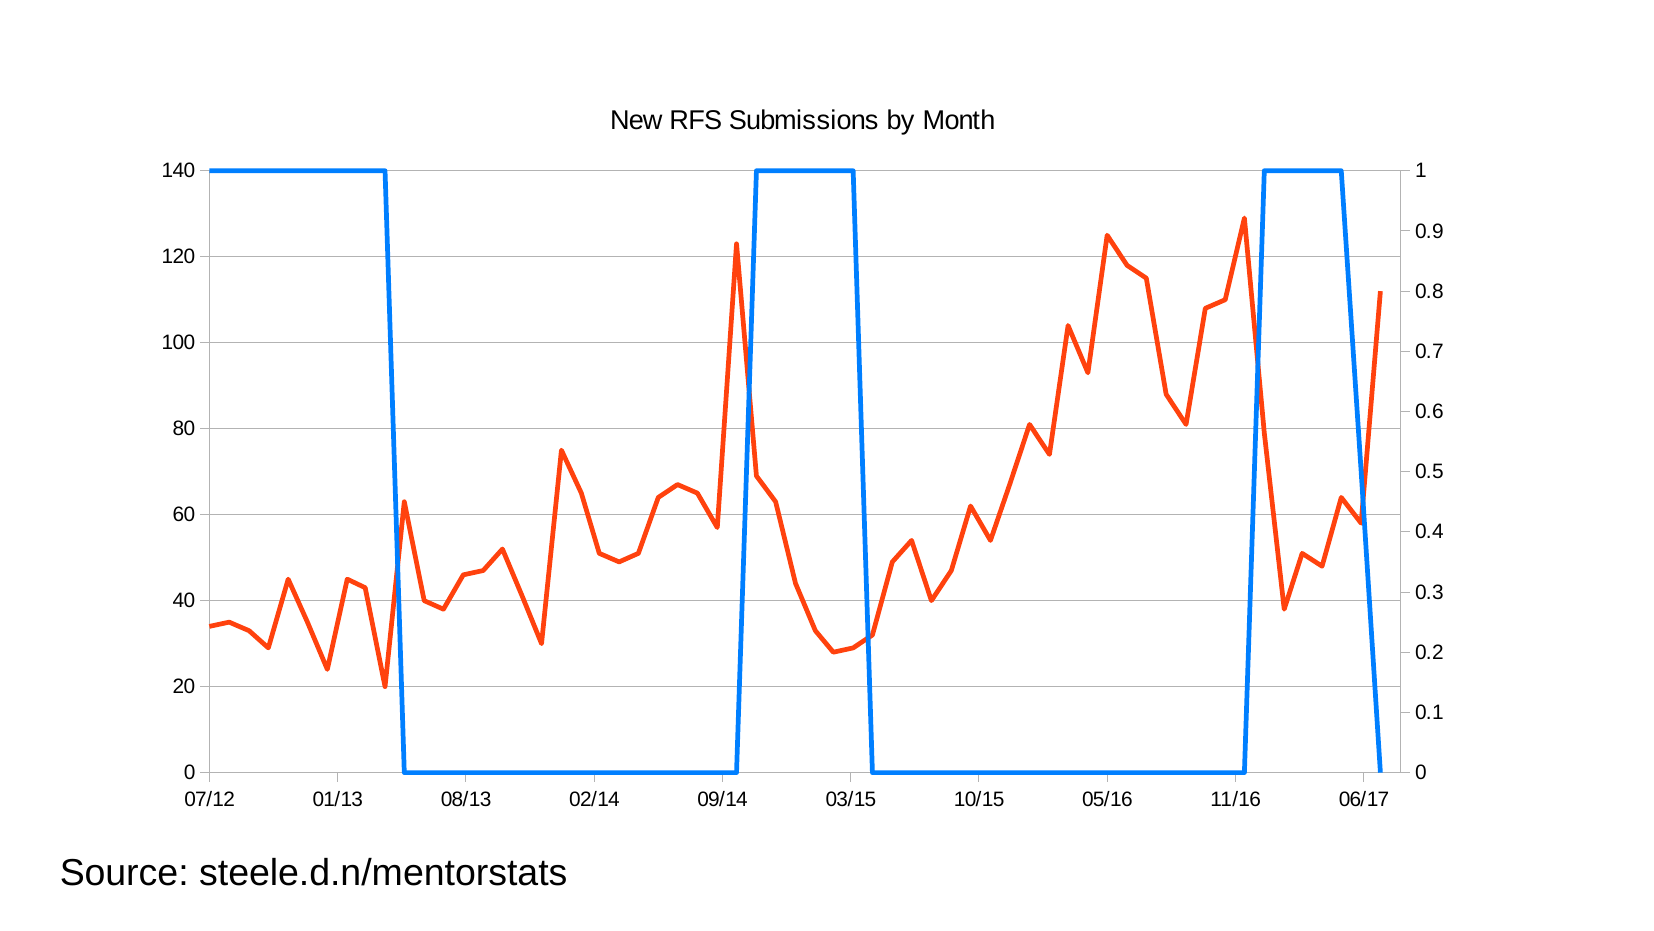

### Chart: New RFS Submissions by Month
| Category | new | freeze |
|---|---|---|Source: steele.d.n/mentorstats